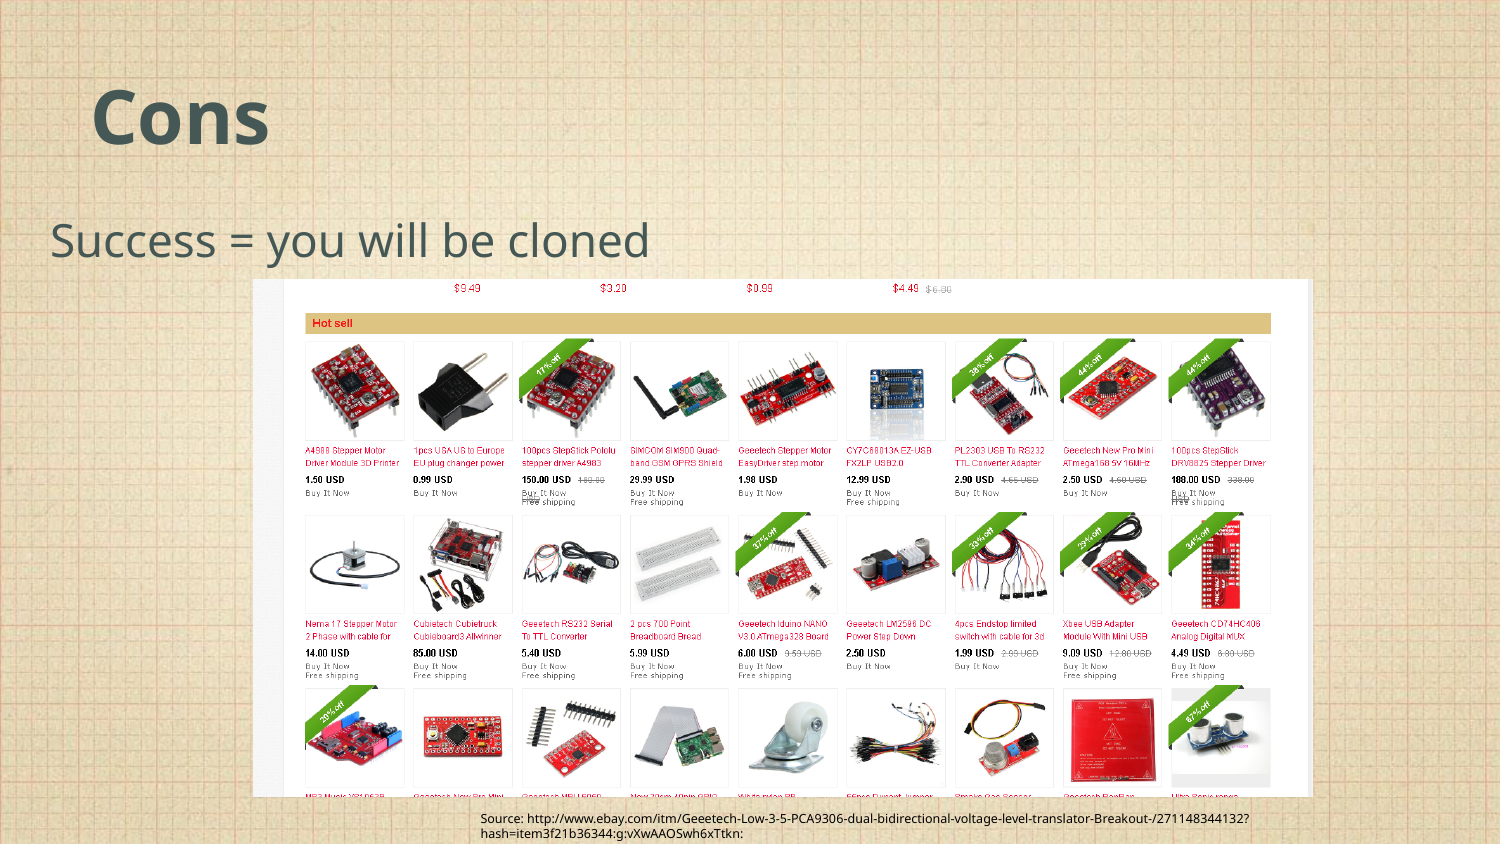

# Cons
Success = you will be cloned
Source: http://www.ebay.com/itm/Geeetech-Low-3-5-PCA9306-dual-bidirectional-voltage-level-translator-Breakout-/271148344132?hash=item3f21b36344:g:vXwAAOSwh6xTtkn: